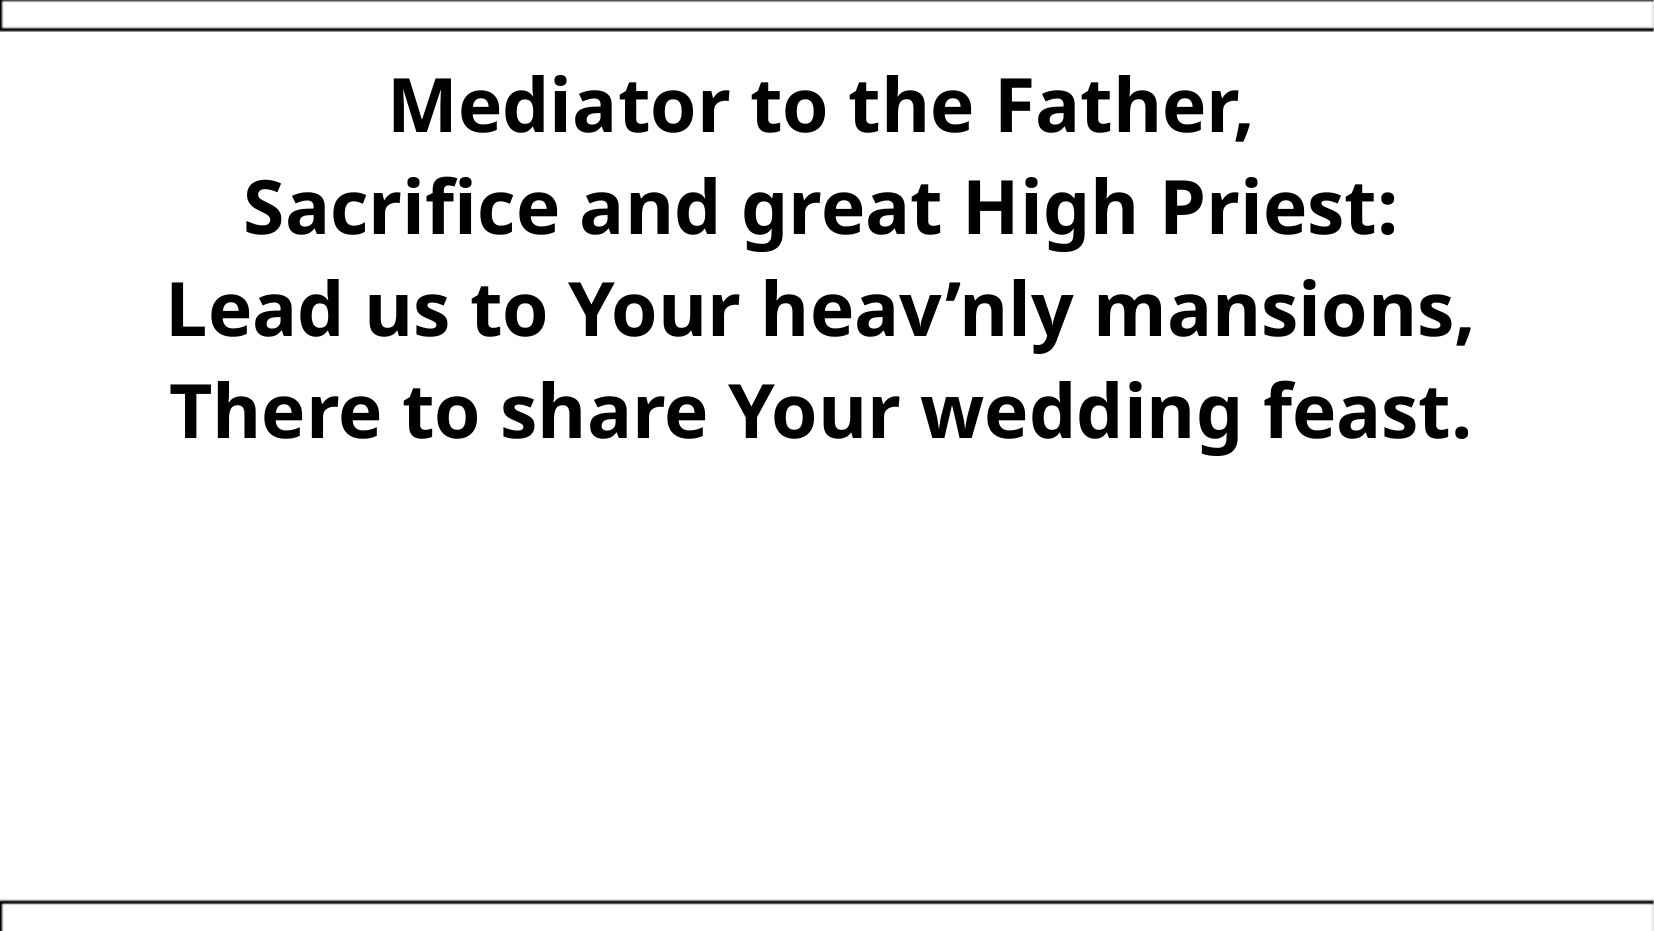

Mediator to the Father,
Sacrifice and great High Priest:
Lead us to Your heav’nly mansions,
There to share Your wedding feast.